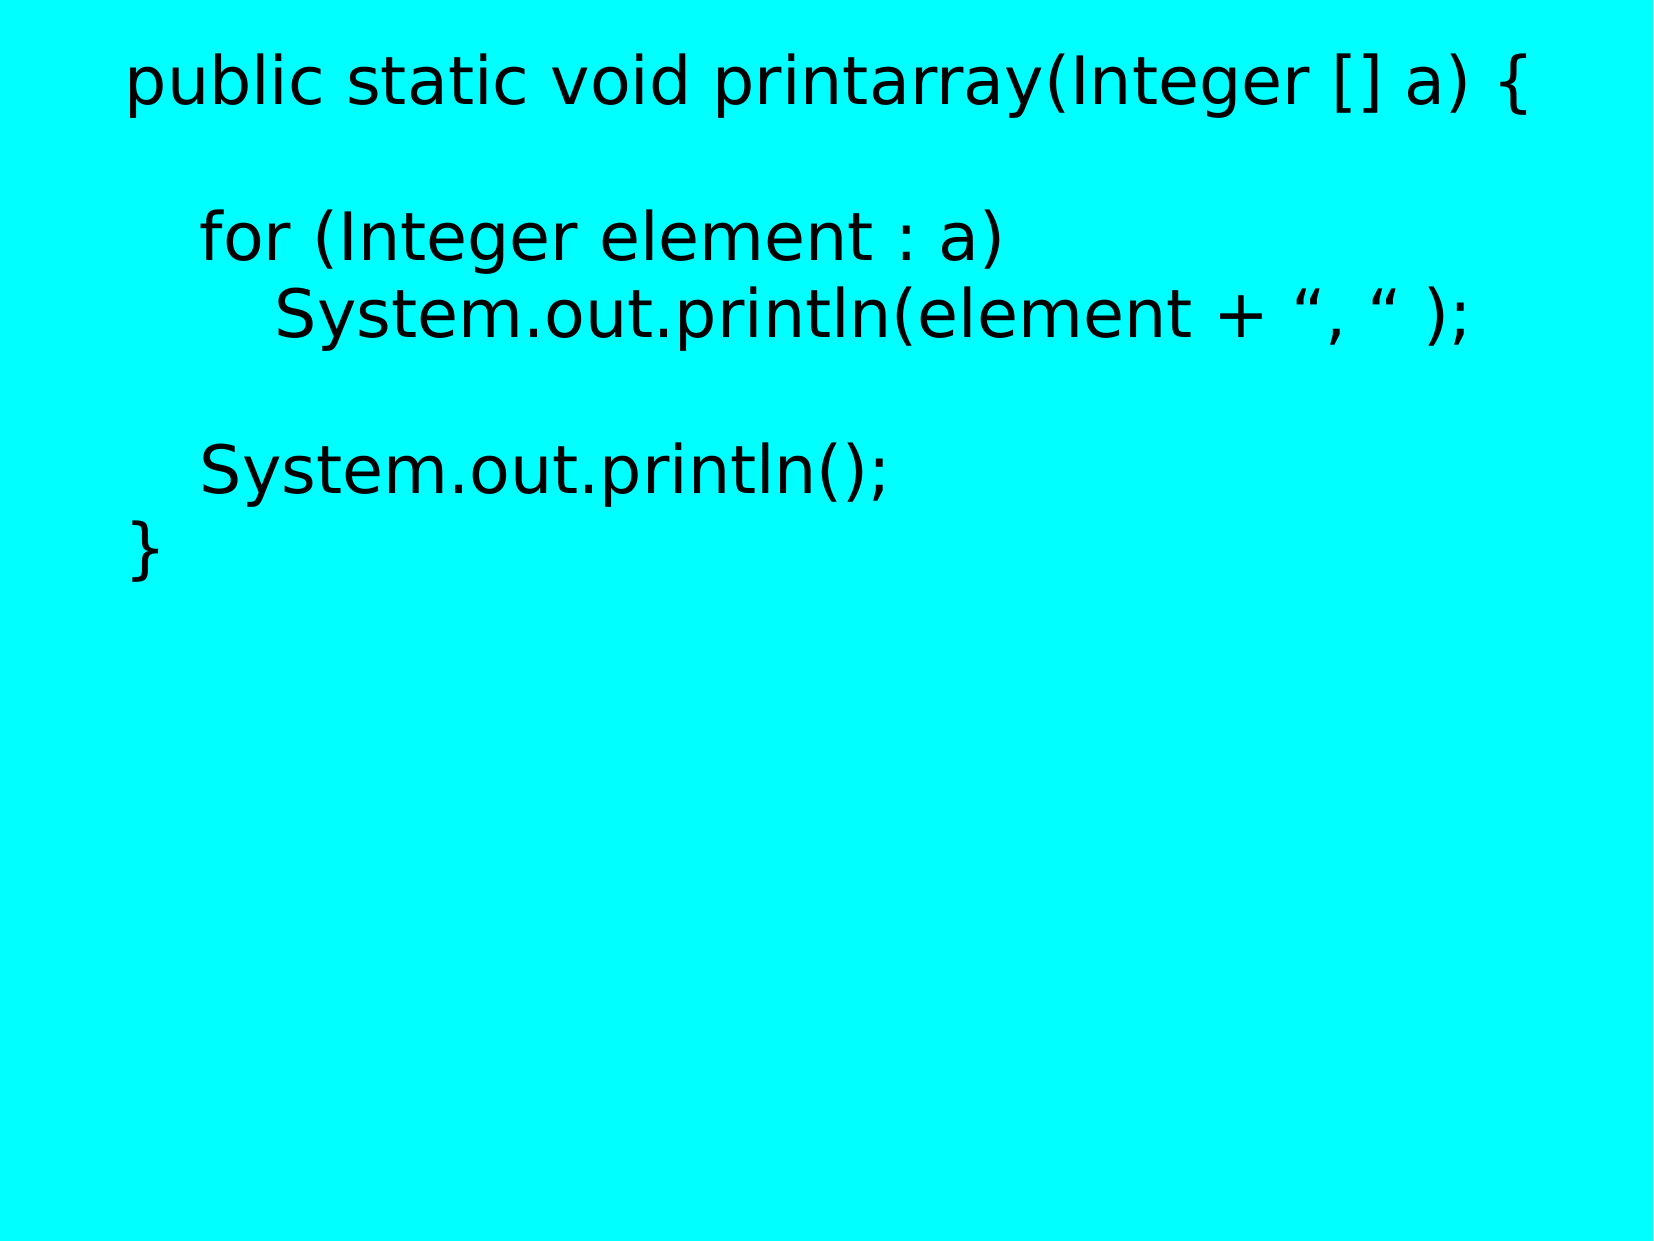

# public static void printarray(Integer [] a) { for (Integer element : a) System.out.println(element + “, “ ); System.out.println(); }